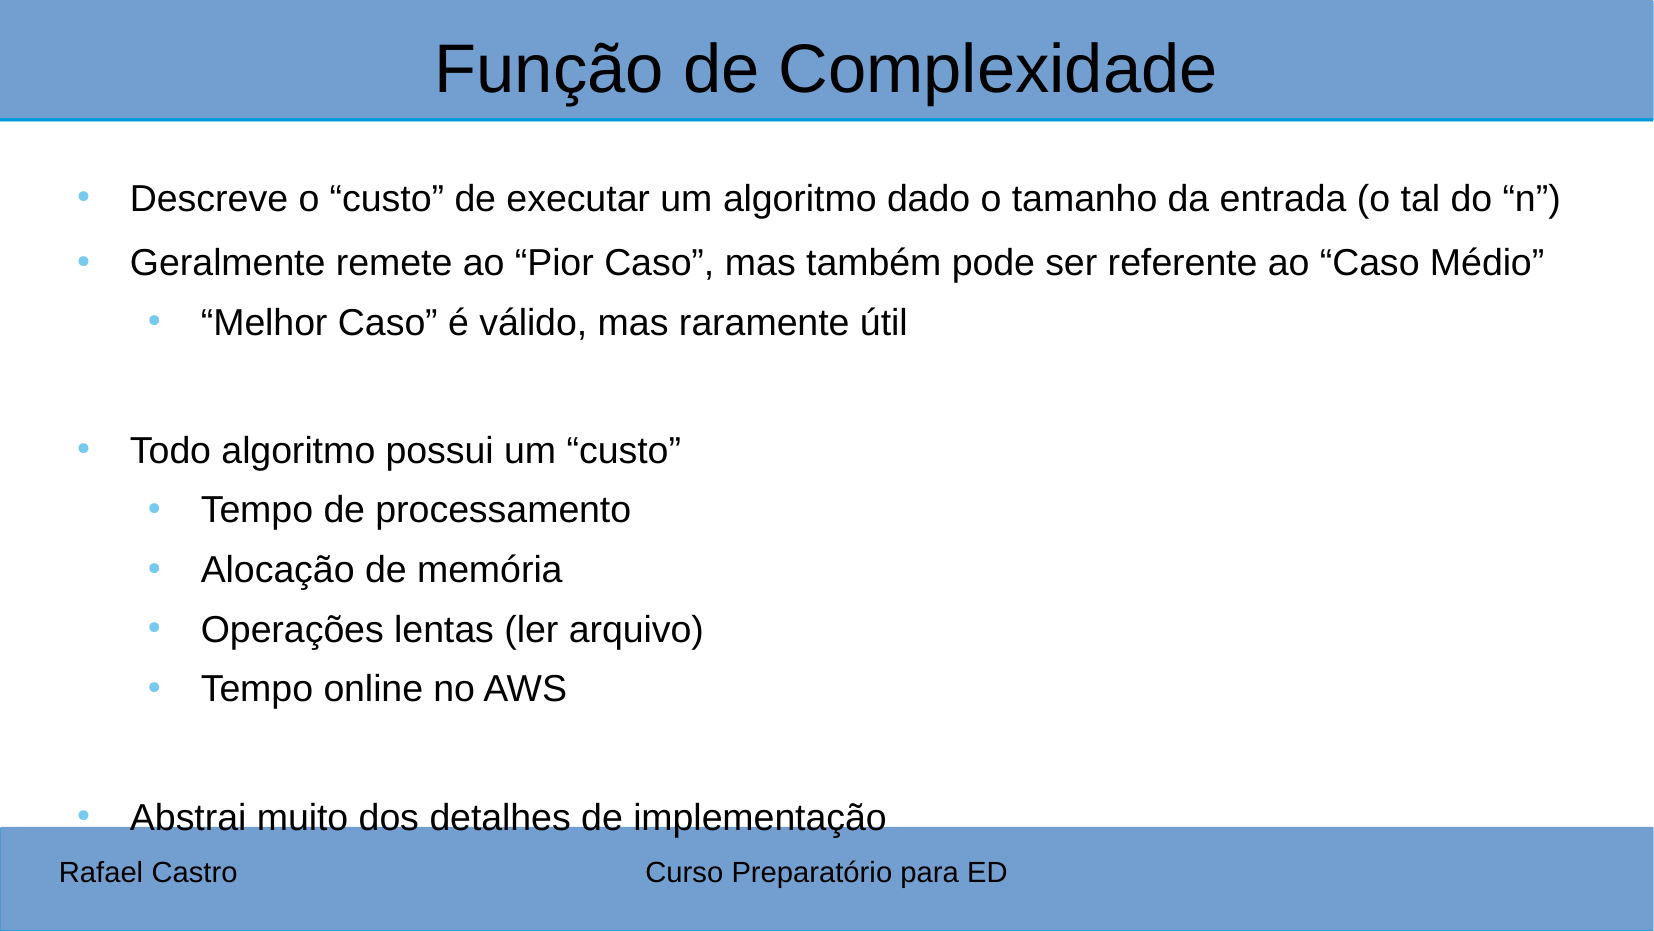

# Função de Complexidade
Descreve o “custo” de executar um algoritmo dado o tamanho da entrada (o tal do “n”)
Geralmente remete ao “Pior Caso”, mas também pode ser referente ao “Caso Médio”
“Melhor Caso” é válido, mas raramente útil
Todo algoritmo possui um “custo”
Tempo de processamento
Alocação de memória
Operações lentas (ler arquivo)
Tempo online no AWS
Abstrai muito dos detalhes de implementação
Curso Preparatório para ED